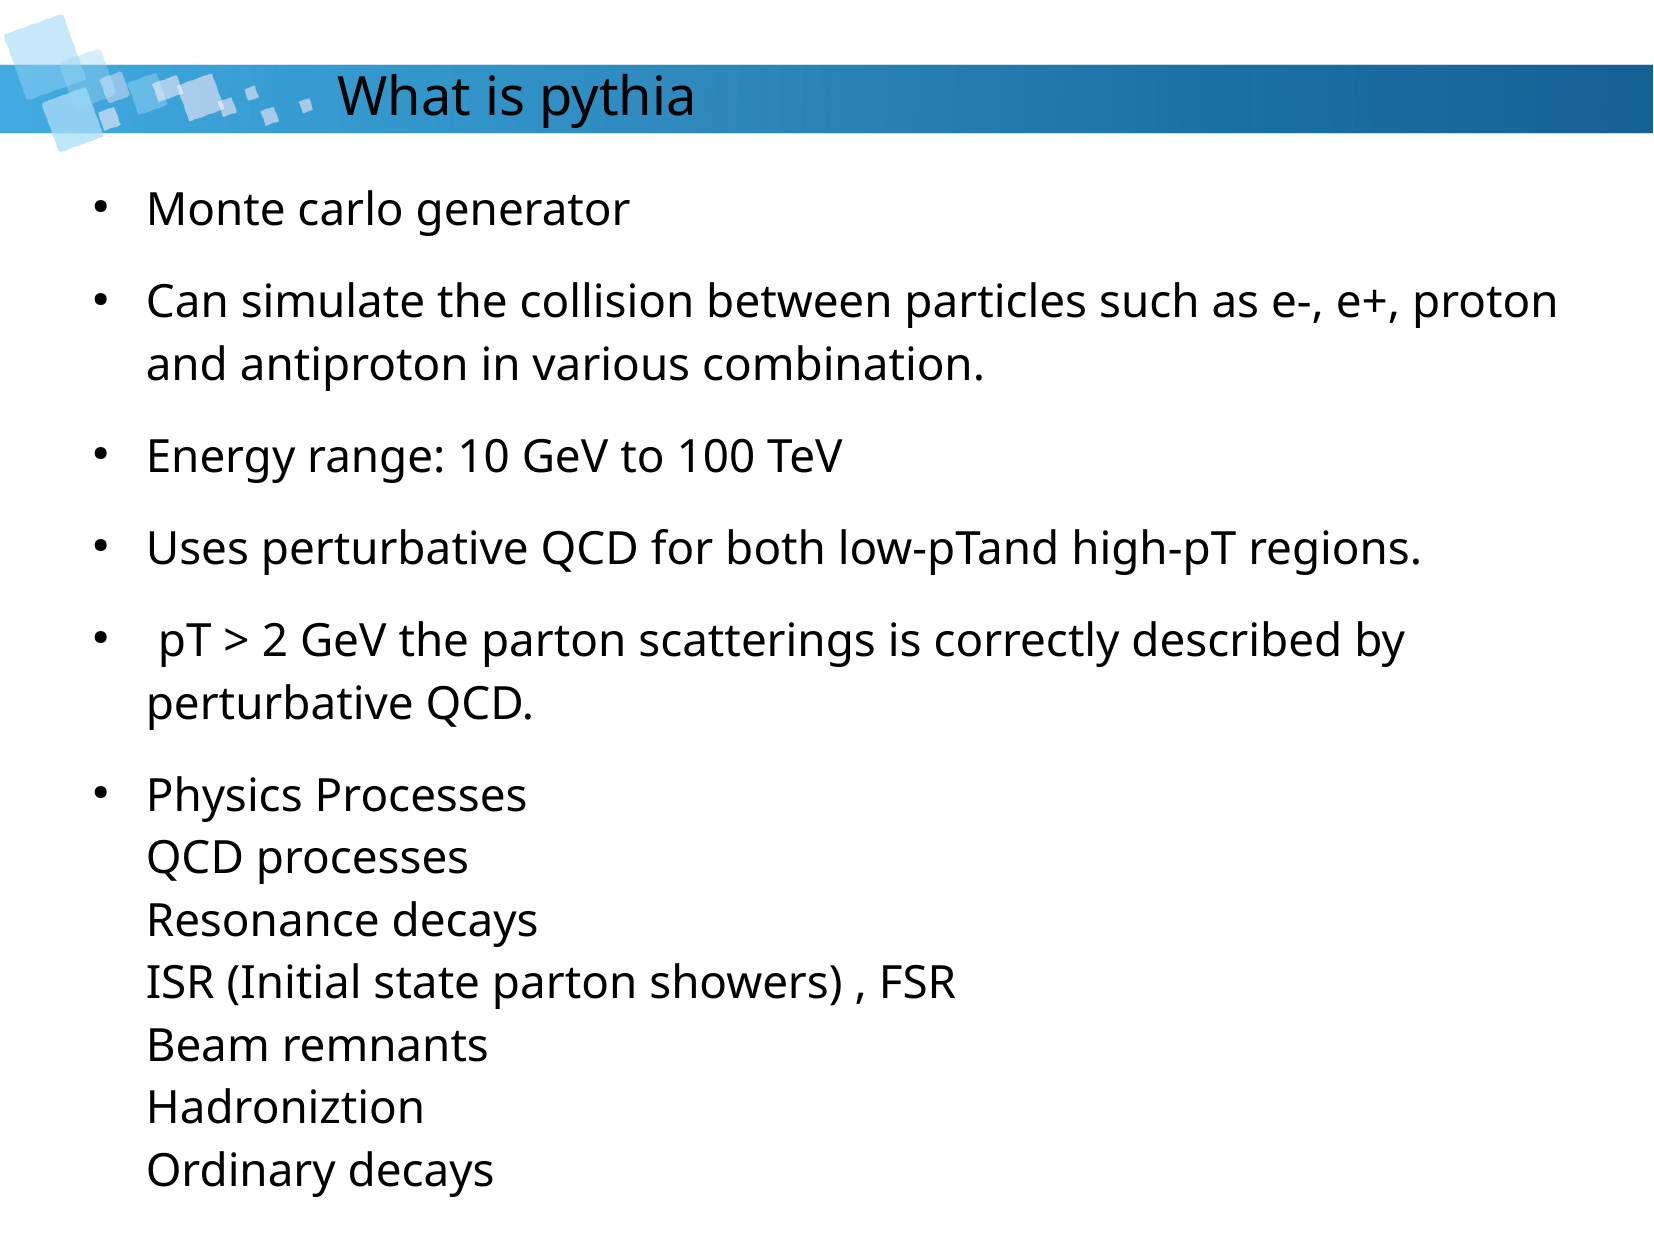

# What is pythia
Monte carlo generator
Can simulate the collision between particles such as e-, e+, proton and antiproton in various combination.
Energy range: 10 GeV to 100 TeV
Uses perturbative QCD for both low-pTand high-pT regions.
 pT > 2 GeV the parton scatterings is correctly described by perturbative QCD.
Physics Processes
QCD processes
Resonance decays
ISR (Initial state parton showers) , FSR
Beam remnants
Hadroniztion
Ordinary decays